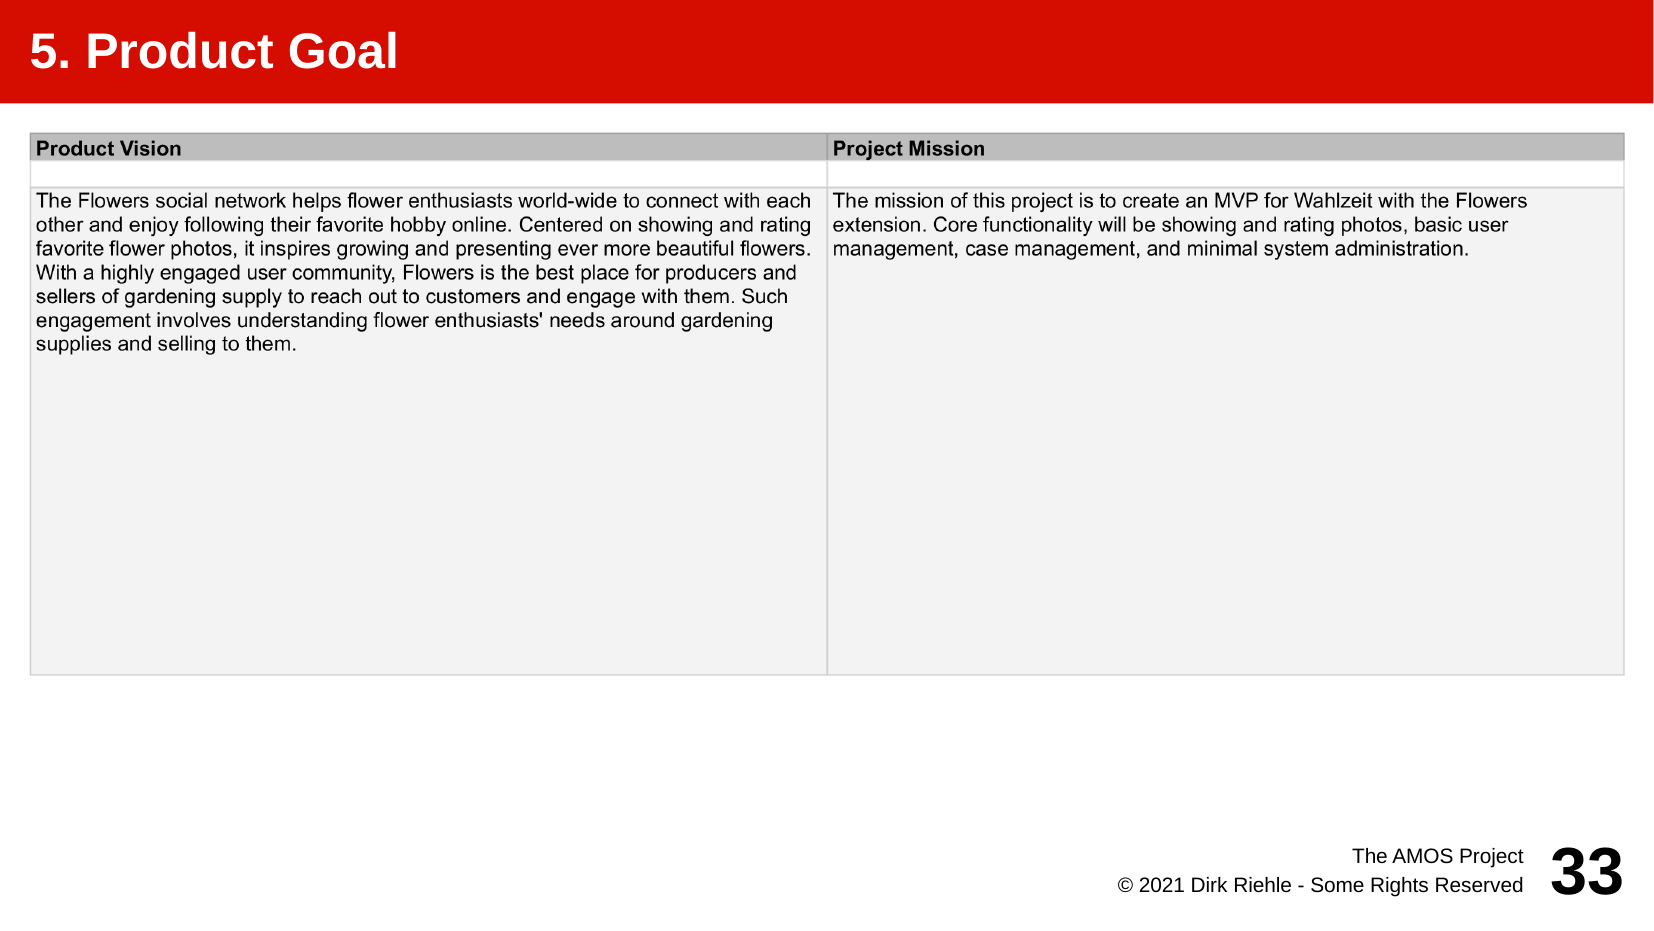

# 5. Product Goal
The AMOS Project
33
© 2021 Dirk Riehle - Some Rights Reserved